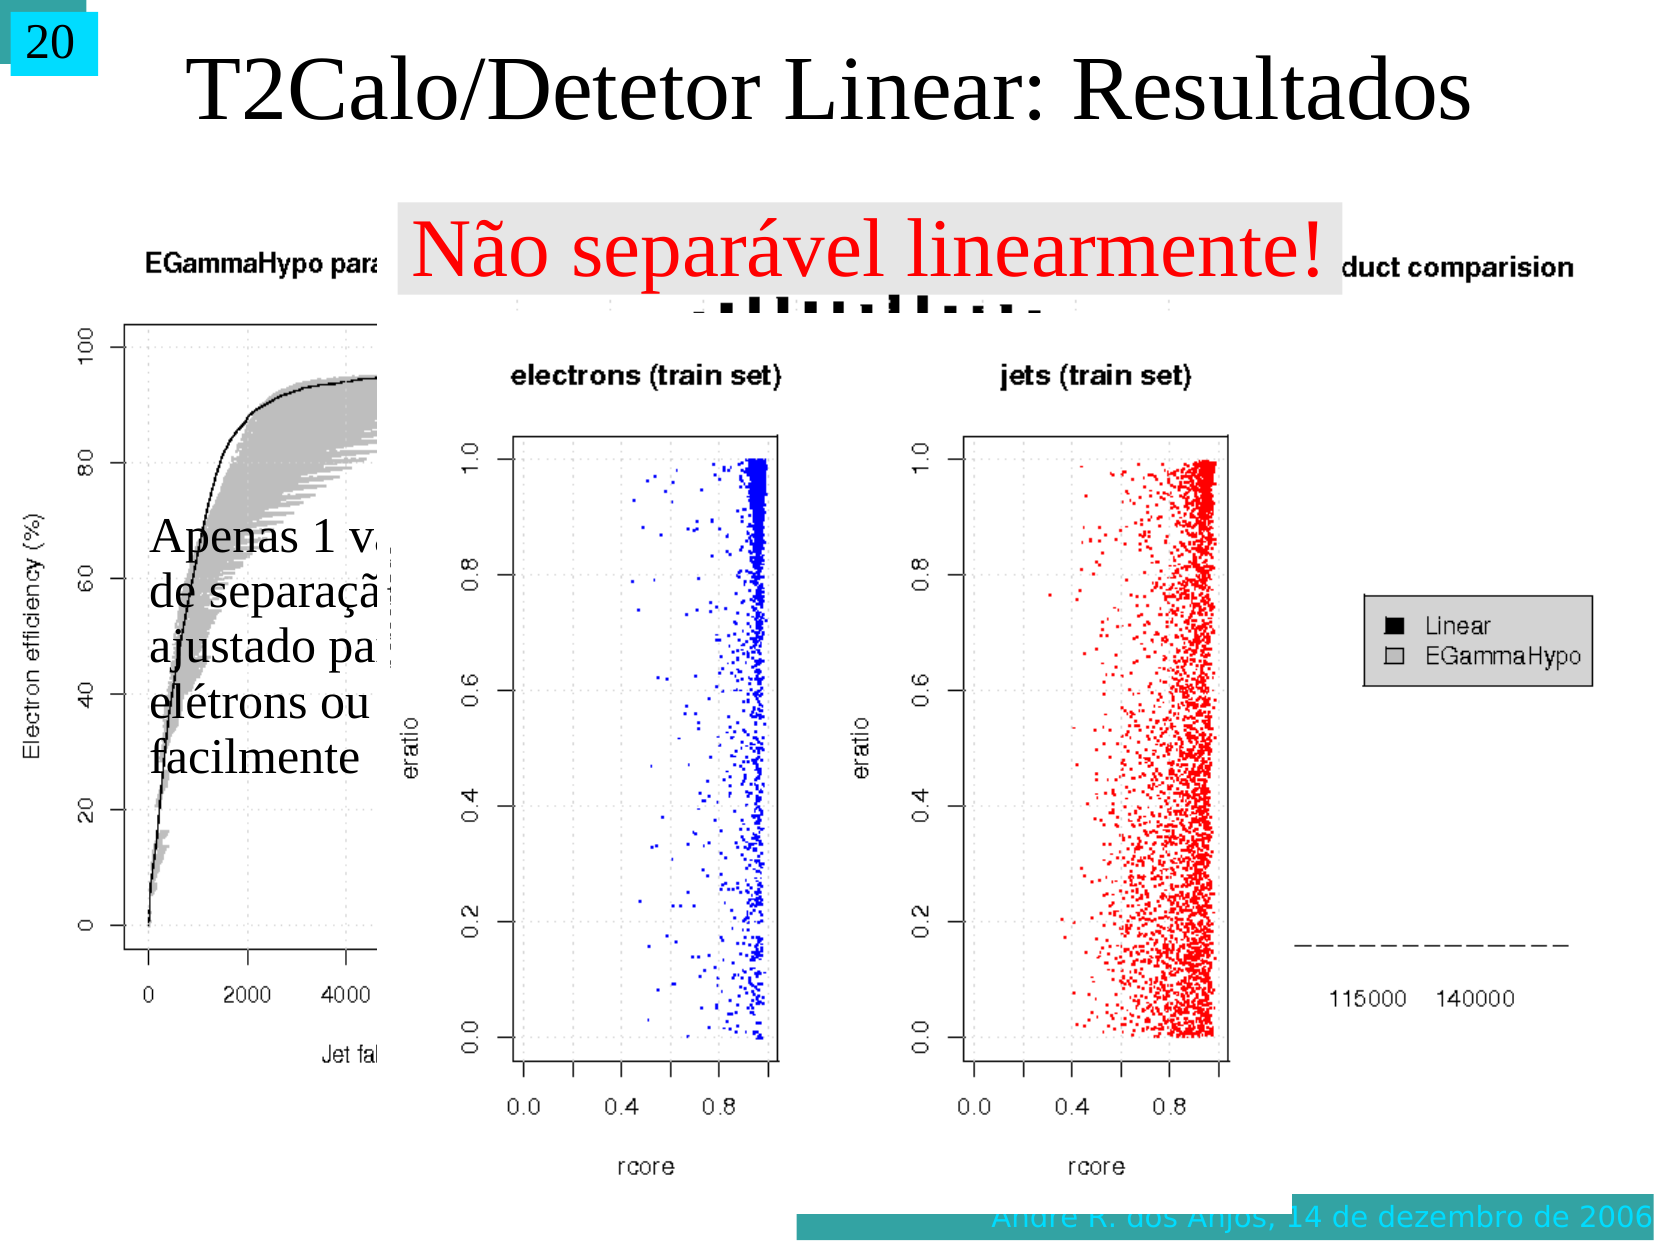

# T2Calo/Detetor Linear: Resultados
Não separável linearmente!
Apenas 1 valor define o ponto
de separação e pode ser ajustado para aceitar mais elétrons ou rejeitar mais jatos,
facilmente